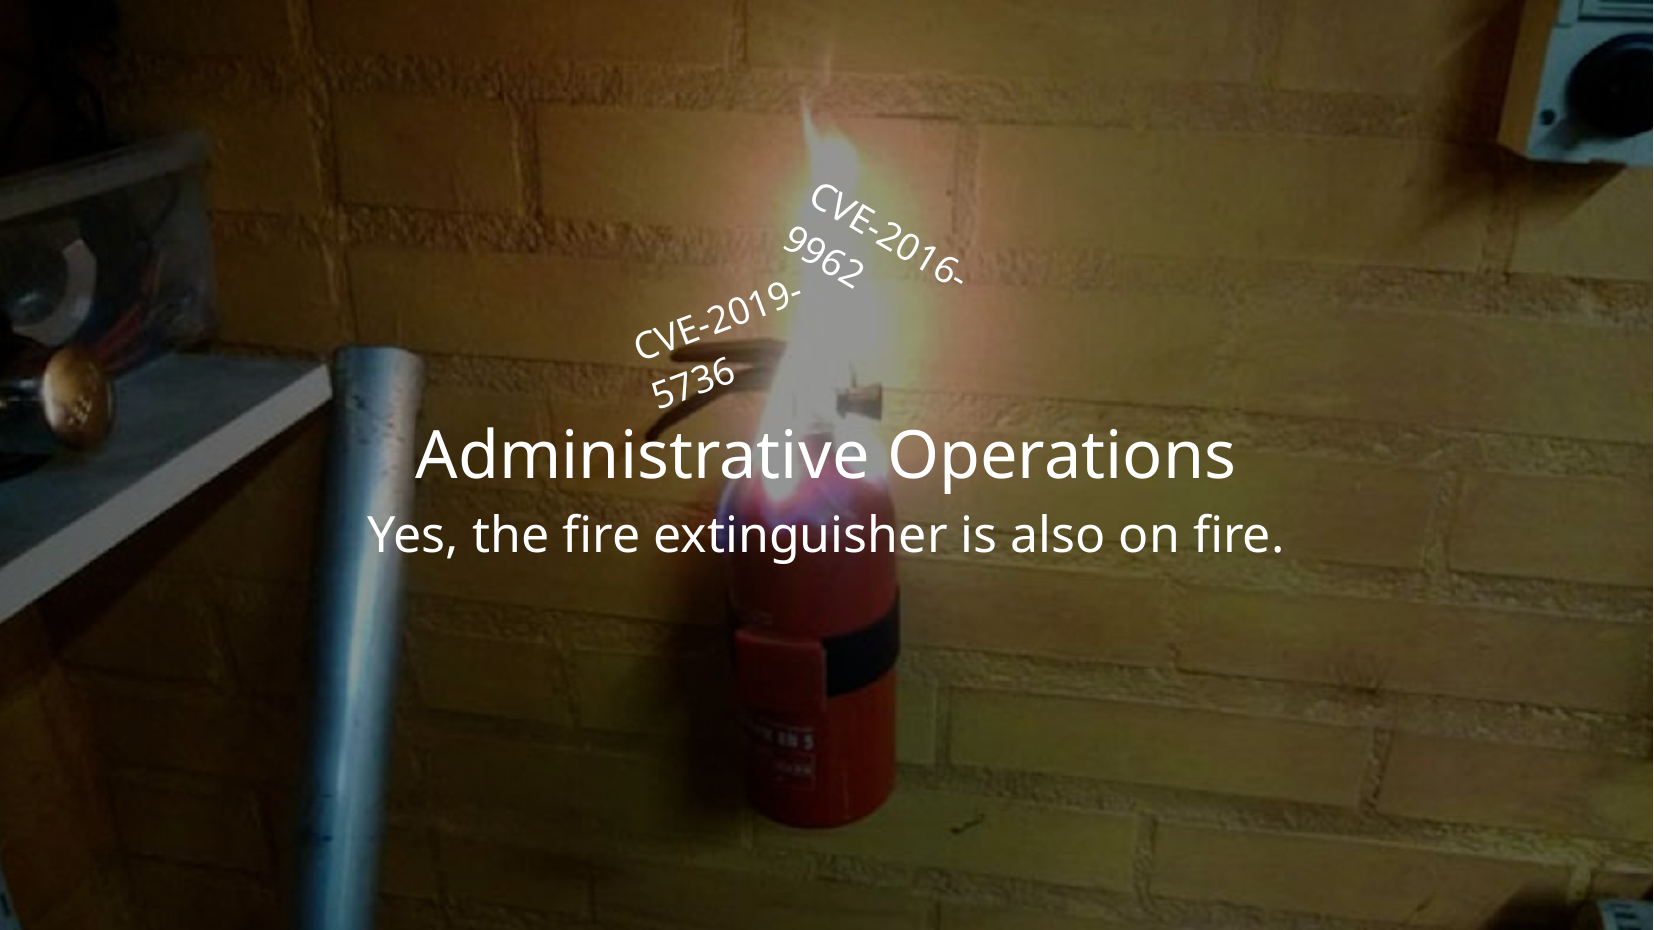

CVE-2016-9962
# Administrative Operations
Yes, the fire extinguisher is also on fire.
CVE-2019-5736